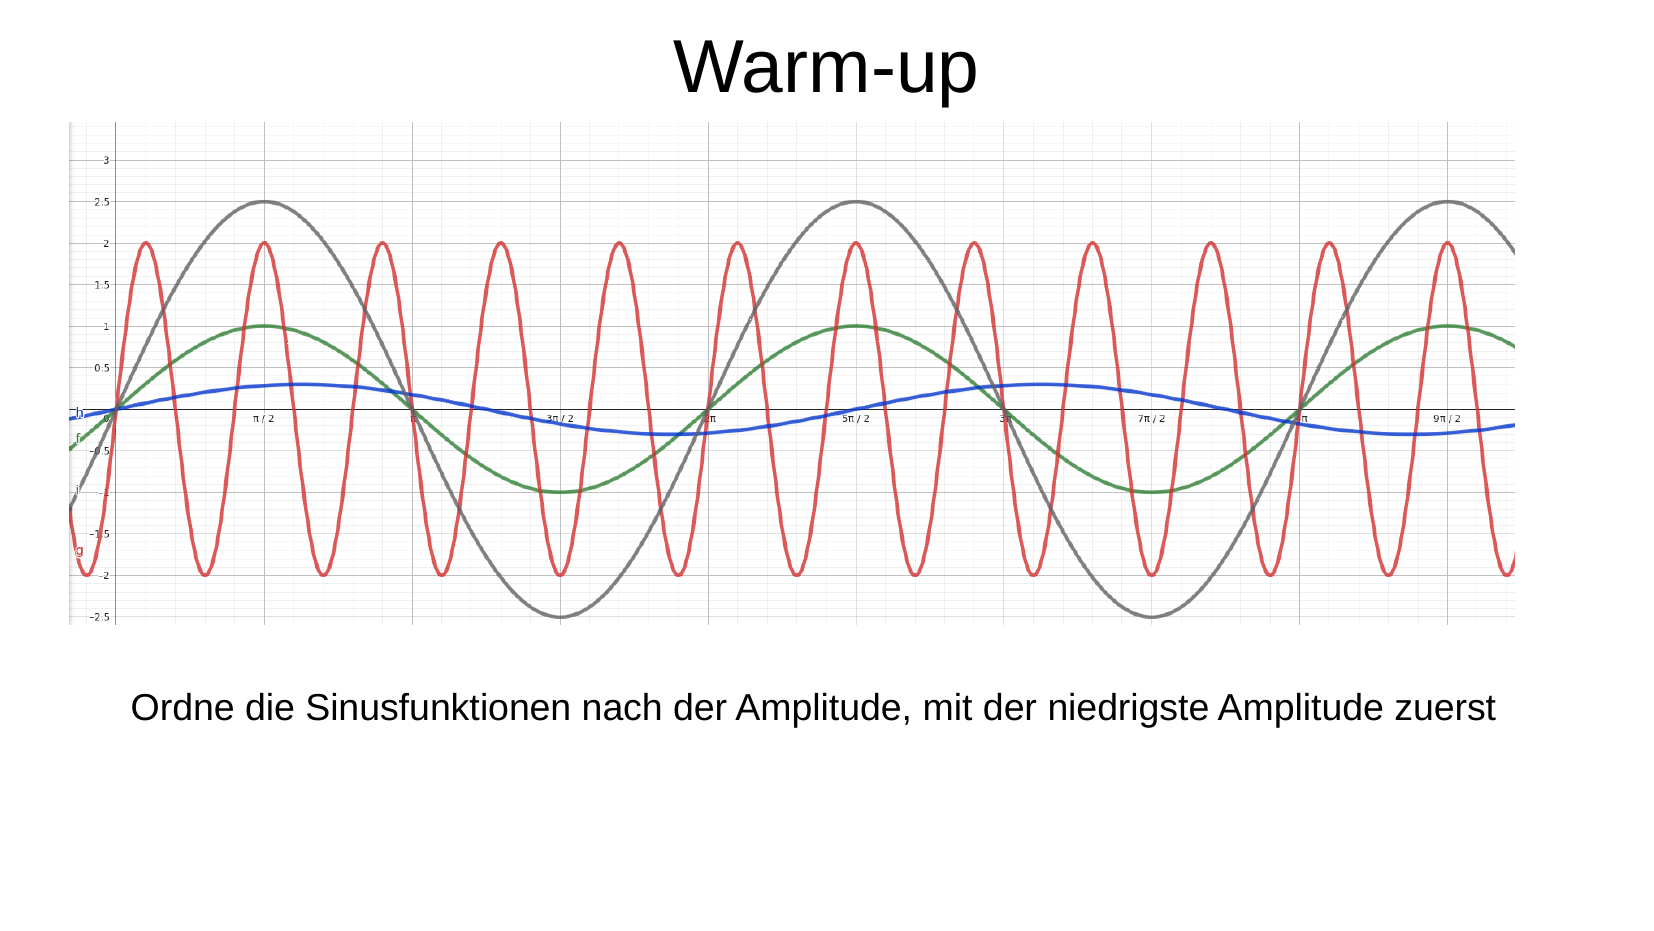

# Warm-up
Ordne die Sinusfunktionen nach der Amplitude, mit der niedrigste Amplitude zuerst